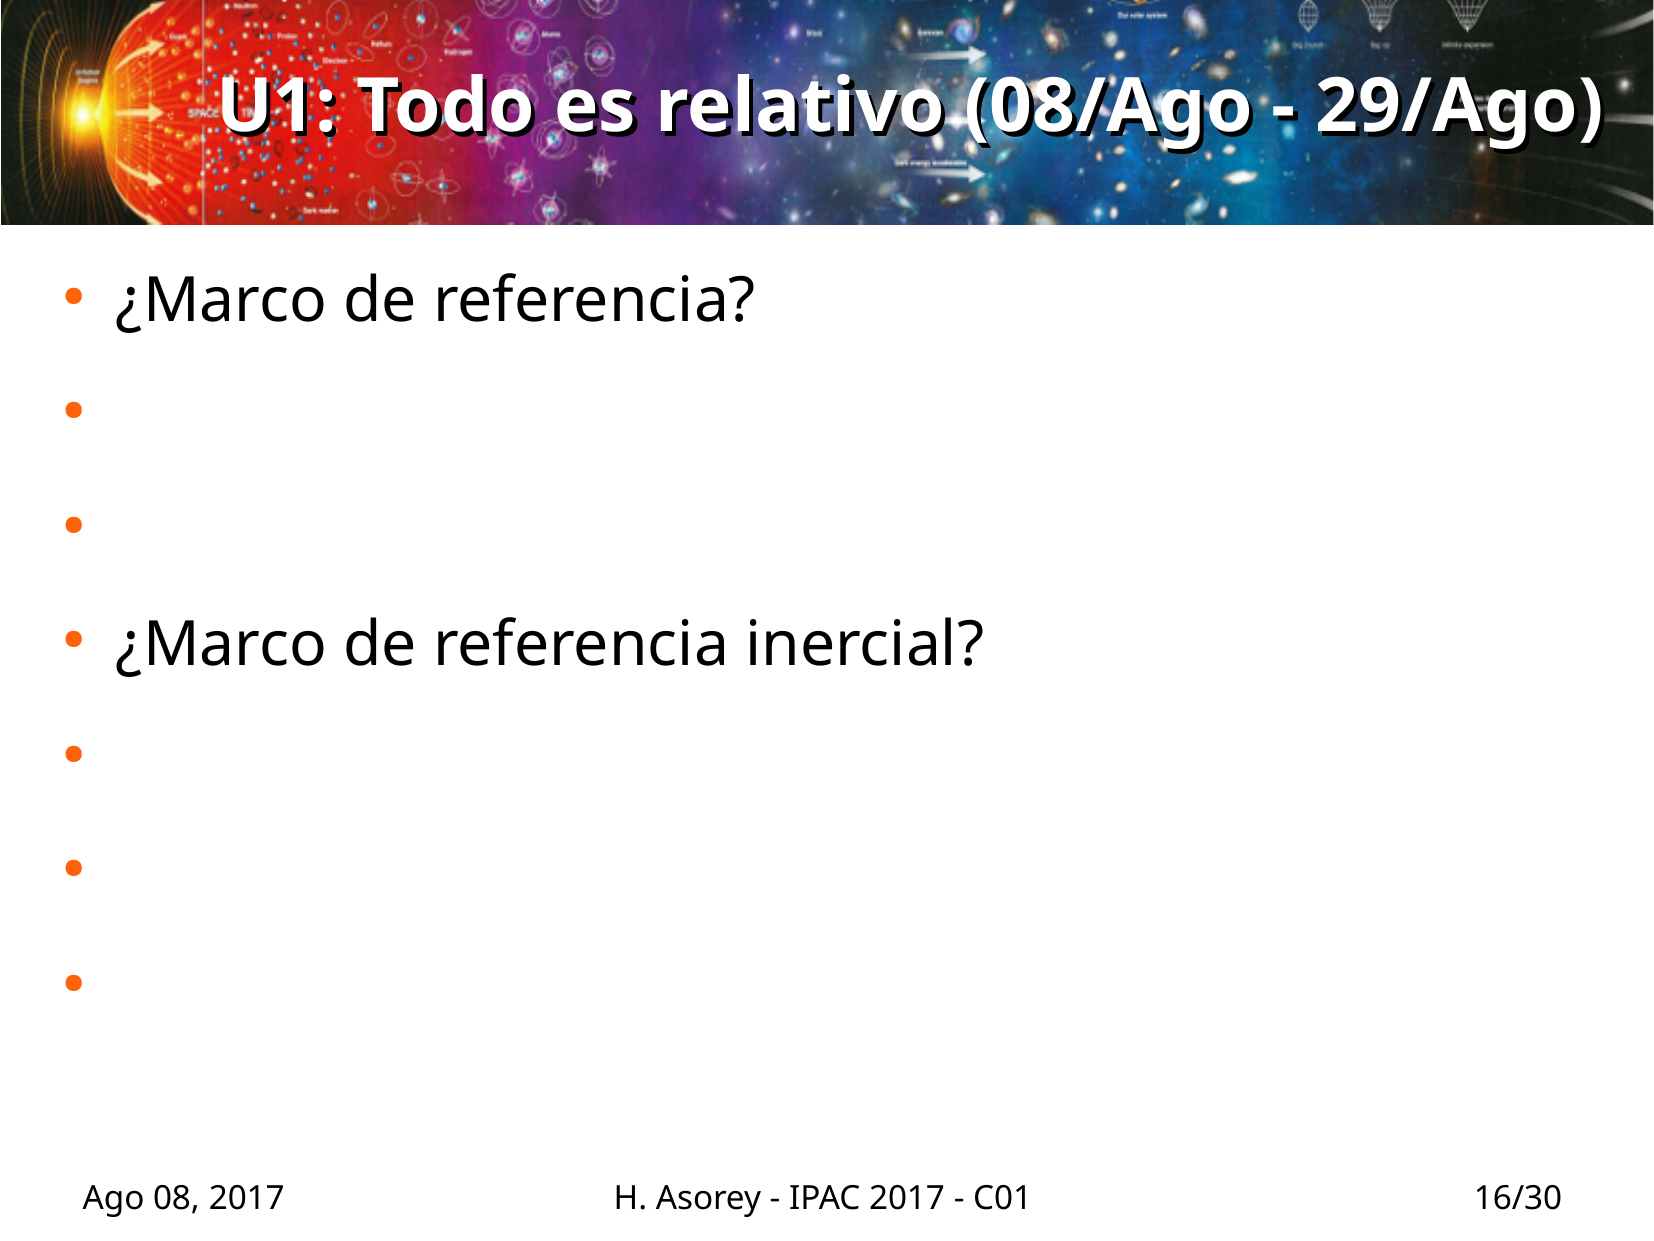

# U1: Todo es relativo (08/Ago - 29/Ago)
¿Marco de referencia?
¿Marco de referencia inercial?
Ago 08, 2017
H. Asorey - IPAC 2017 - C01
16